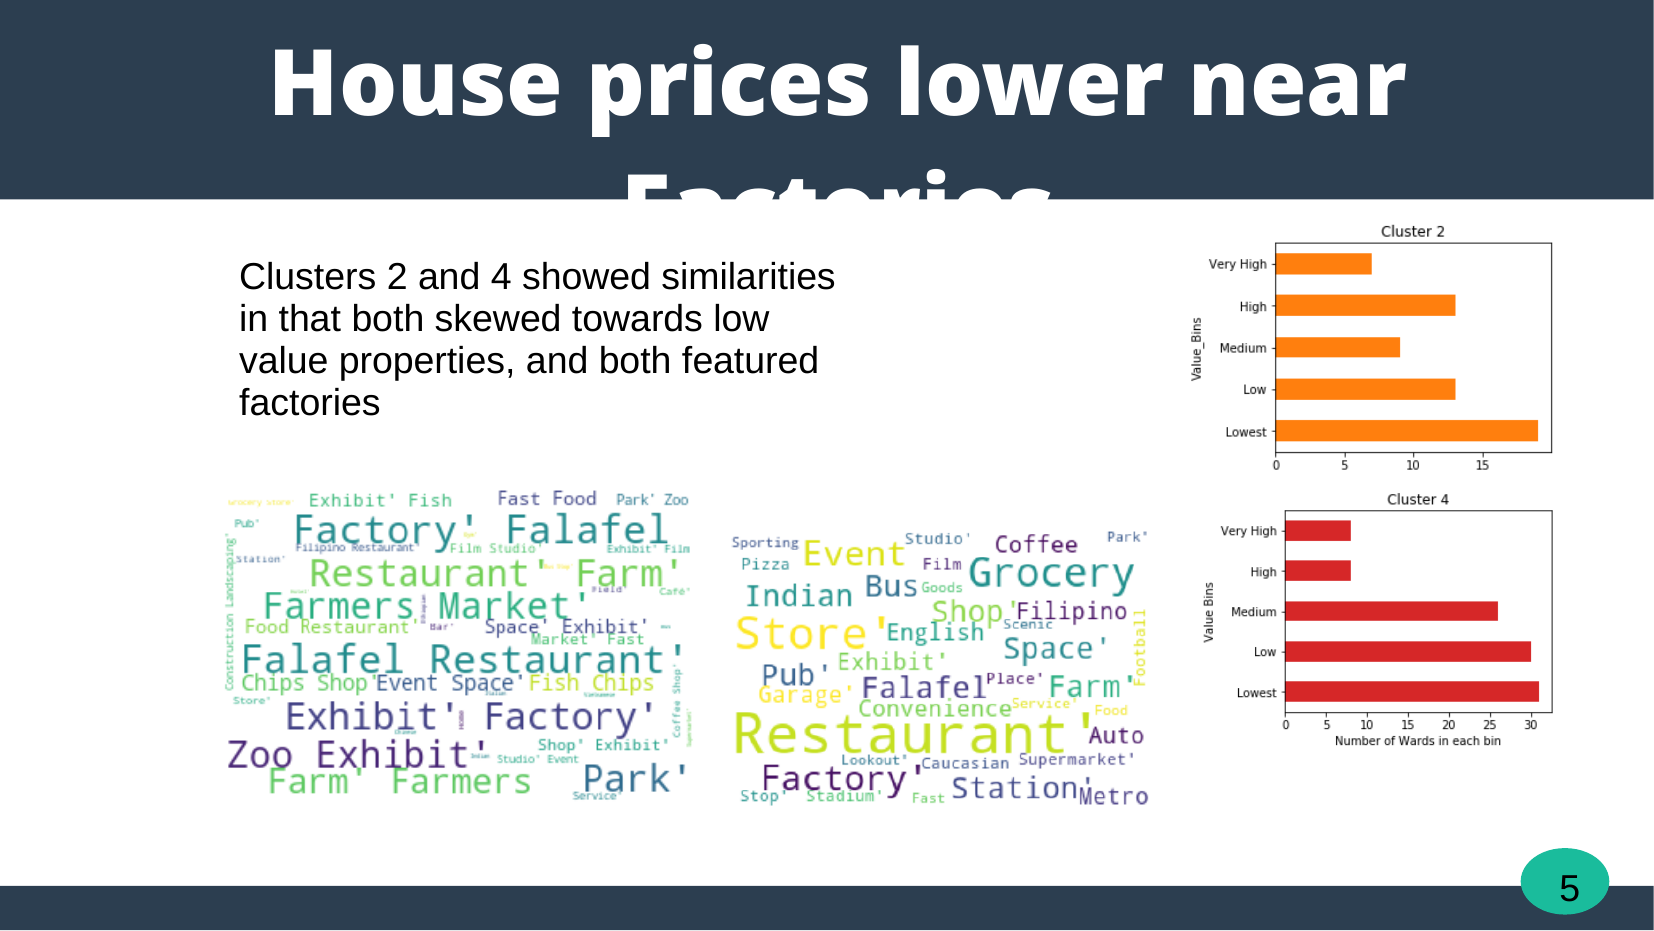

# House prices lower near Factories
Clusters 2 and 4 showed similarities in that both skewed towards low value properties, and both featured factories